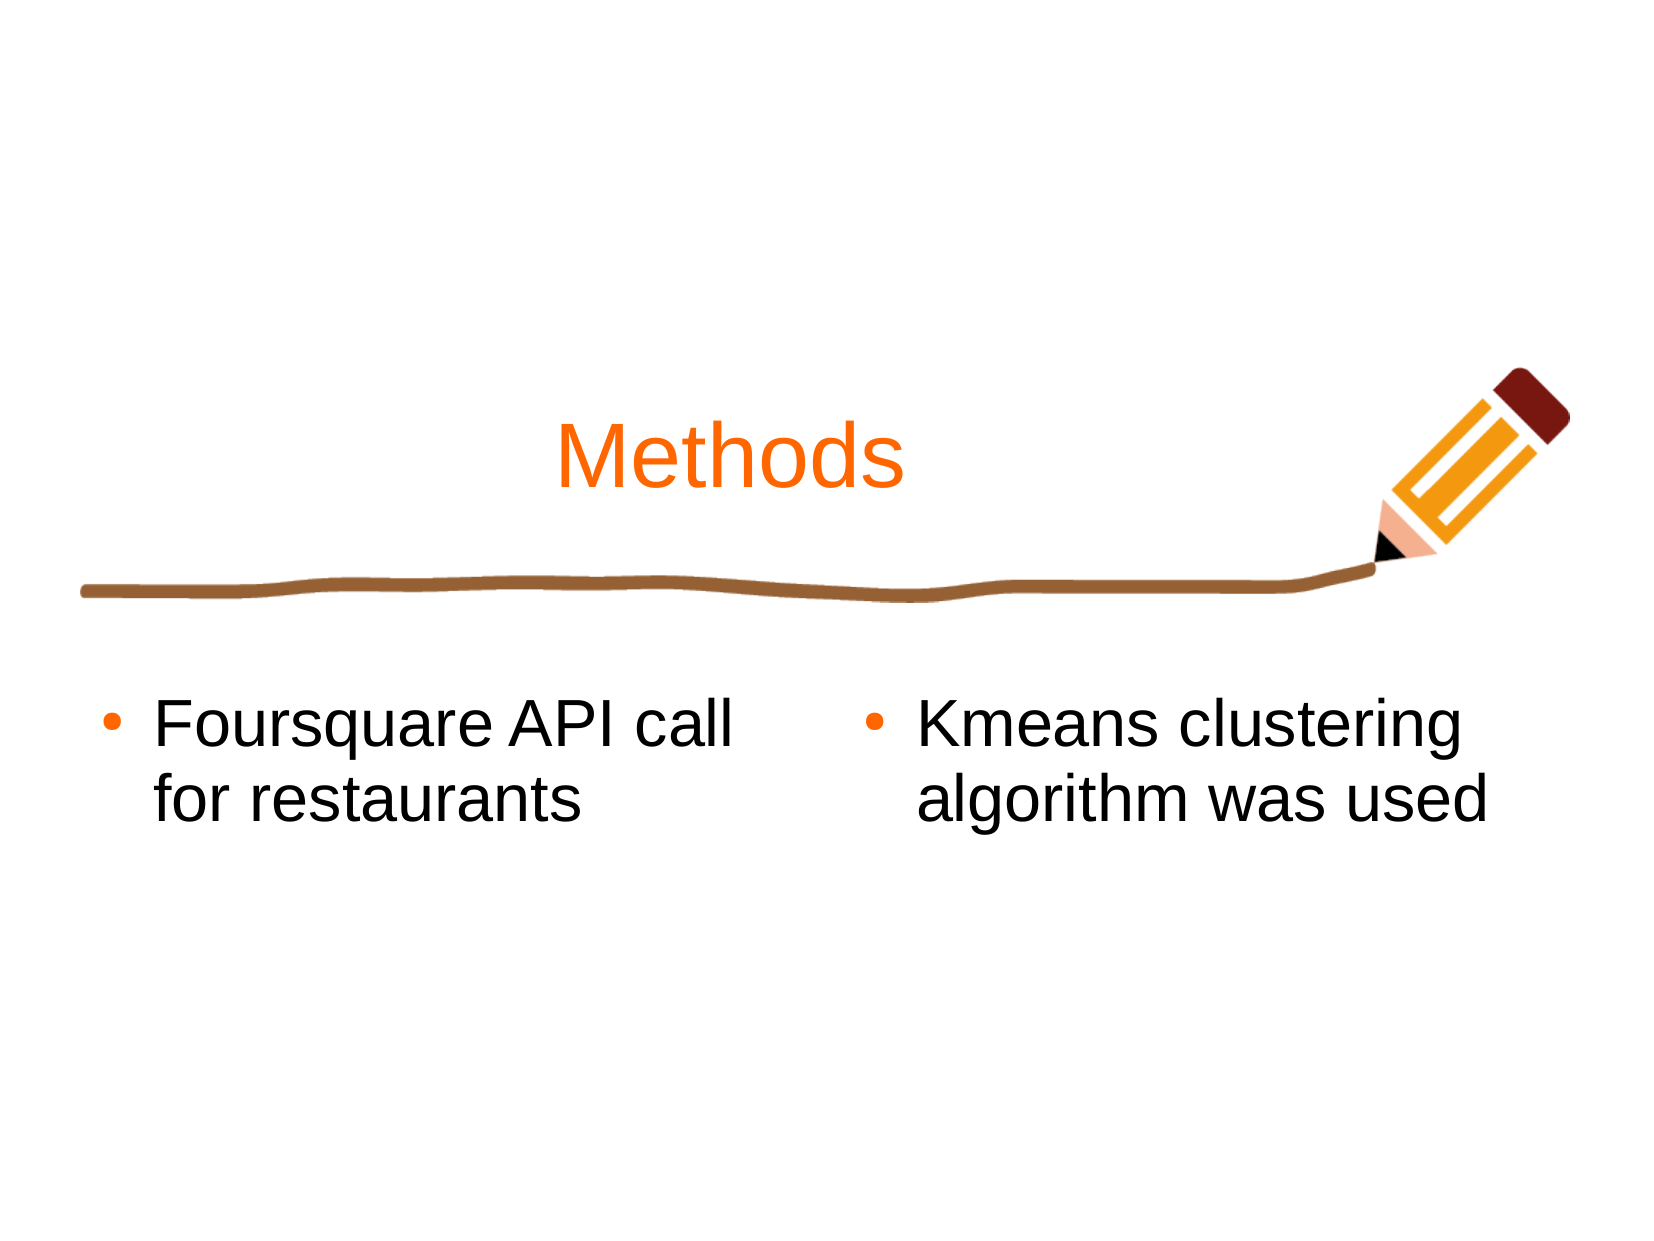

# Methods
Foursquare API call for restaurants
Kmeans clustering algorithm was used